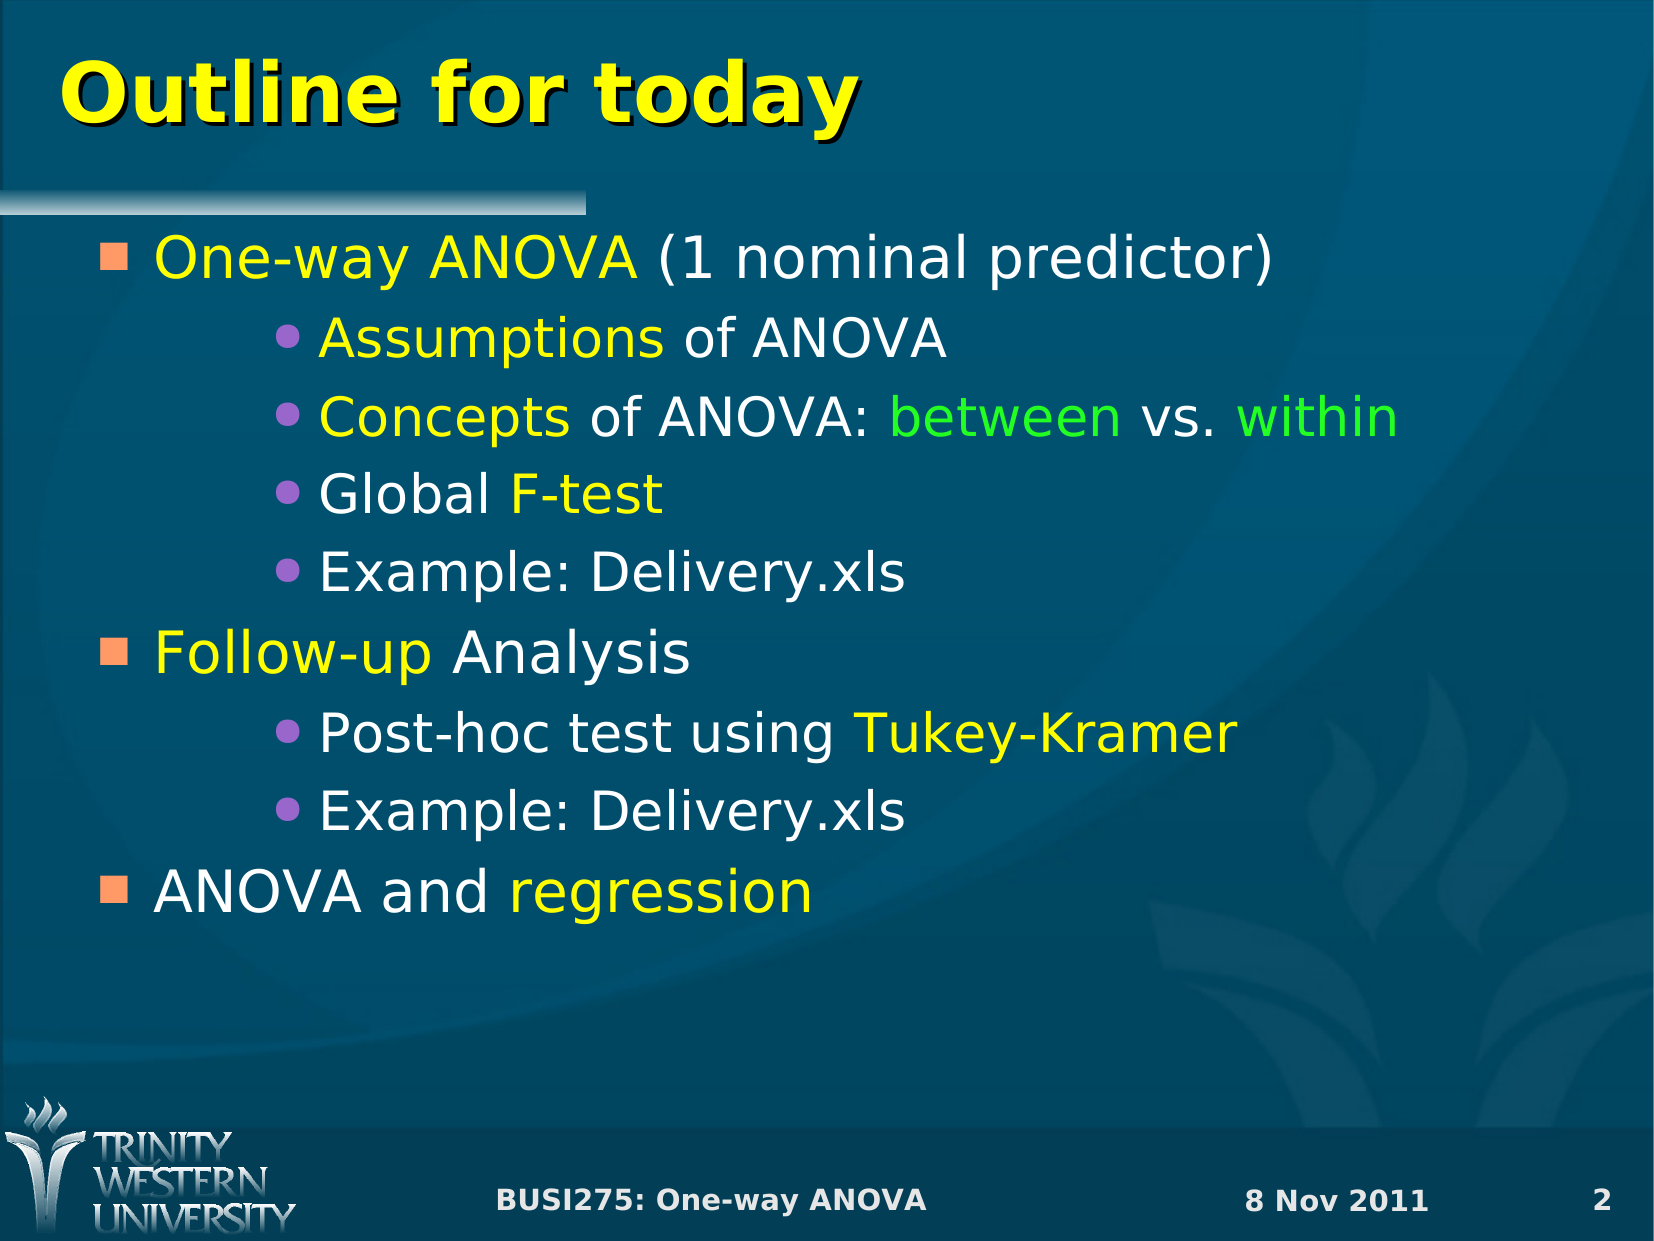

# Outline for today
One-way ANOVA (1 nominal predictor)
Assumptions of ANOVA
Concepts of ANOVA: between vs. within
Global F-test
Example: Delivery.xls
Follow-up Analysis
Post-hoc test using Tukey-Kramer
Example: Delivery.xls
ANOVA and regression
BUSI275: One-way ANOVA
8 Nov 2011
2